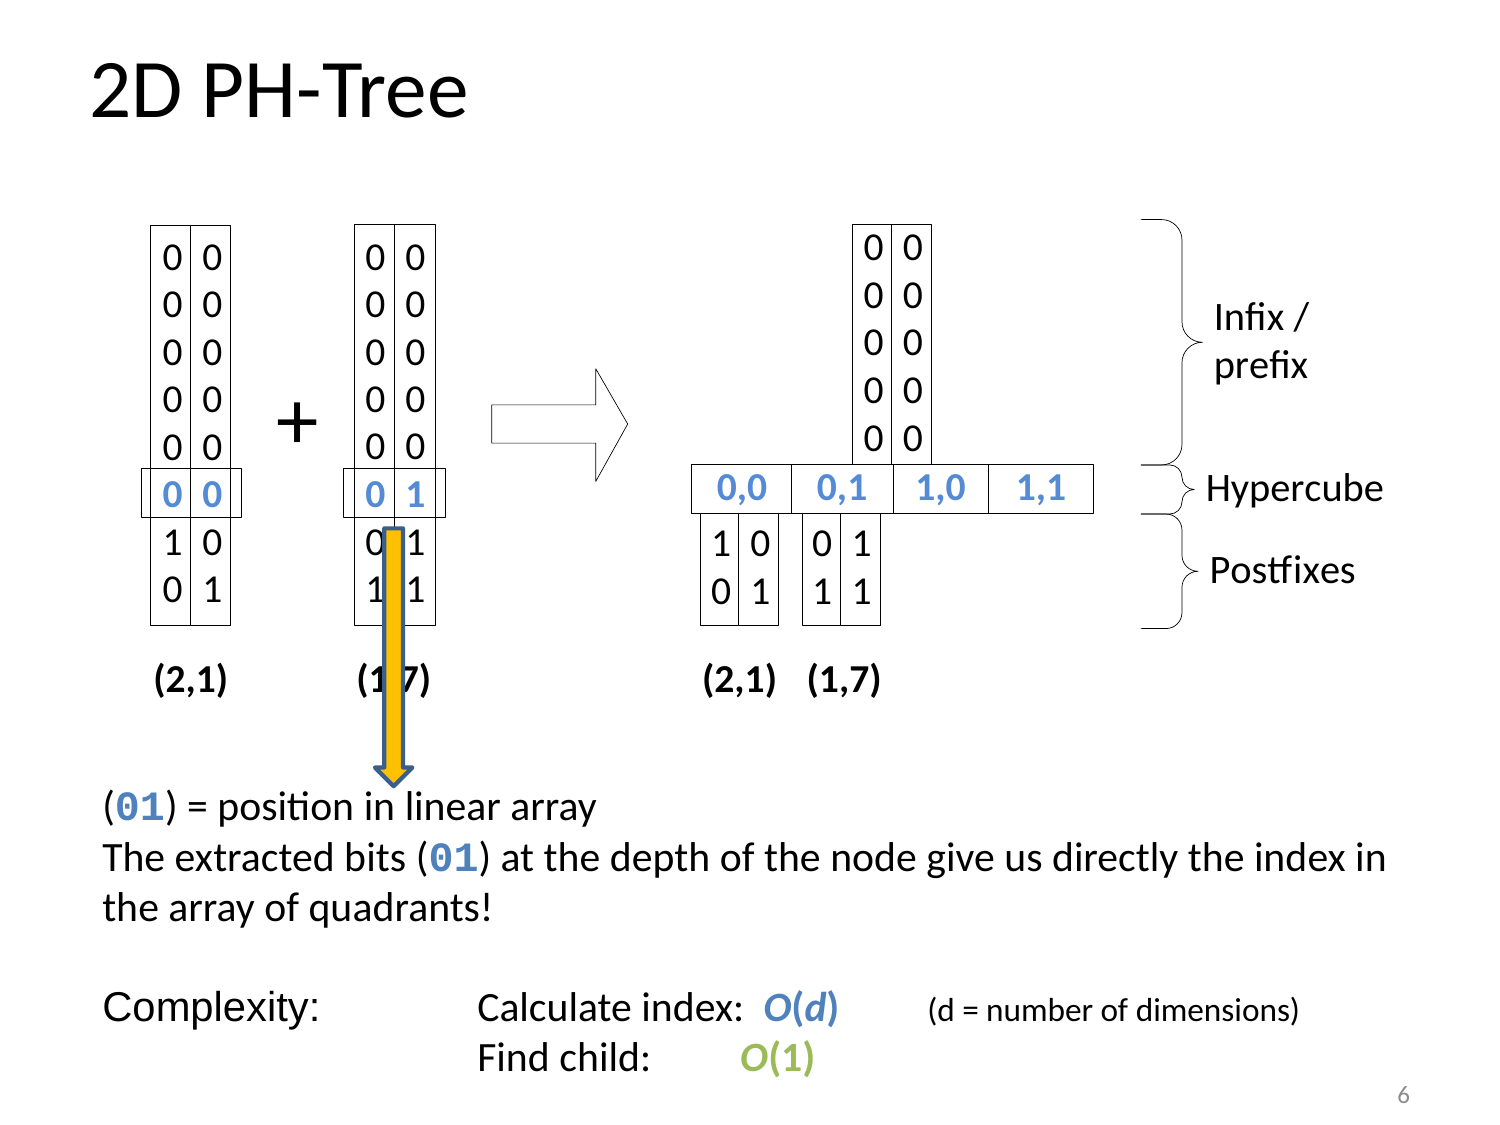

2D PH-Tree
(01) = position in linear array
The extracted bits (01) at the depth of the node give us directly the index in the array of quadrants!
Complexity: 		Calculate index: O(d)		(d = number of dimensions)
					Find child: 	 O(1)